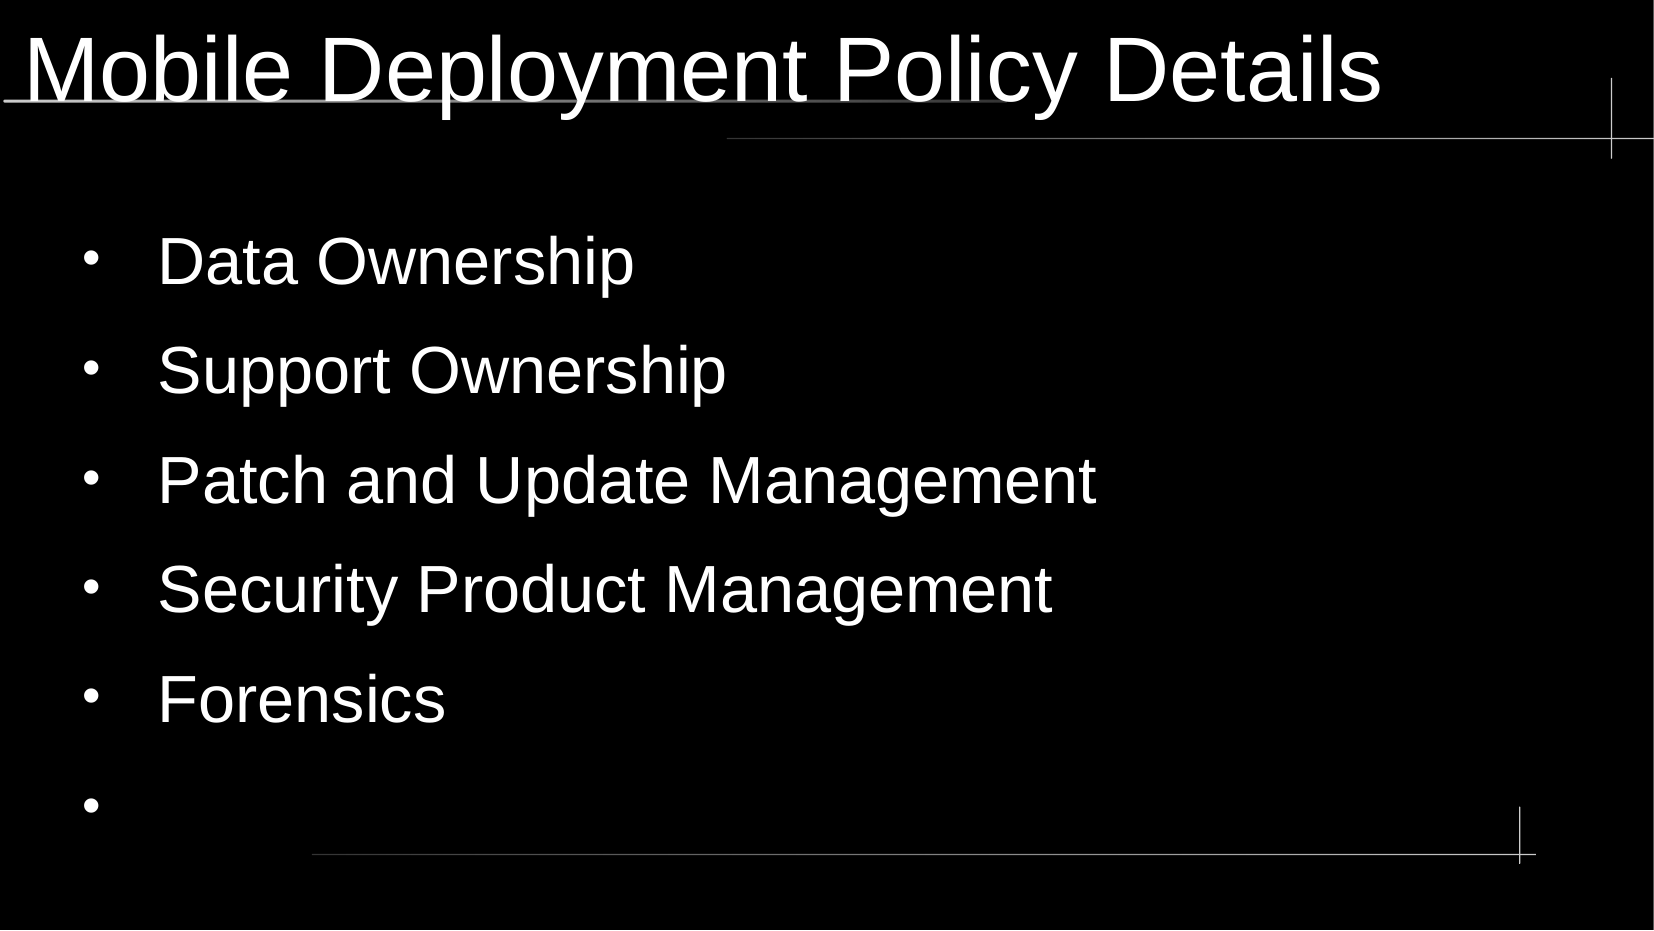

# Mobile Deployment Policy Details
Data Ownership
Support Ownership
Patch and Update Management
Security Product Management
Forensics